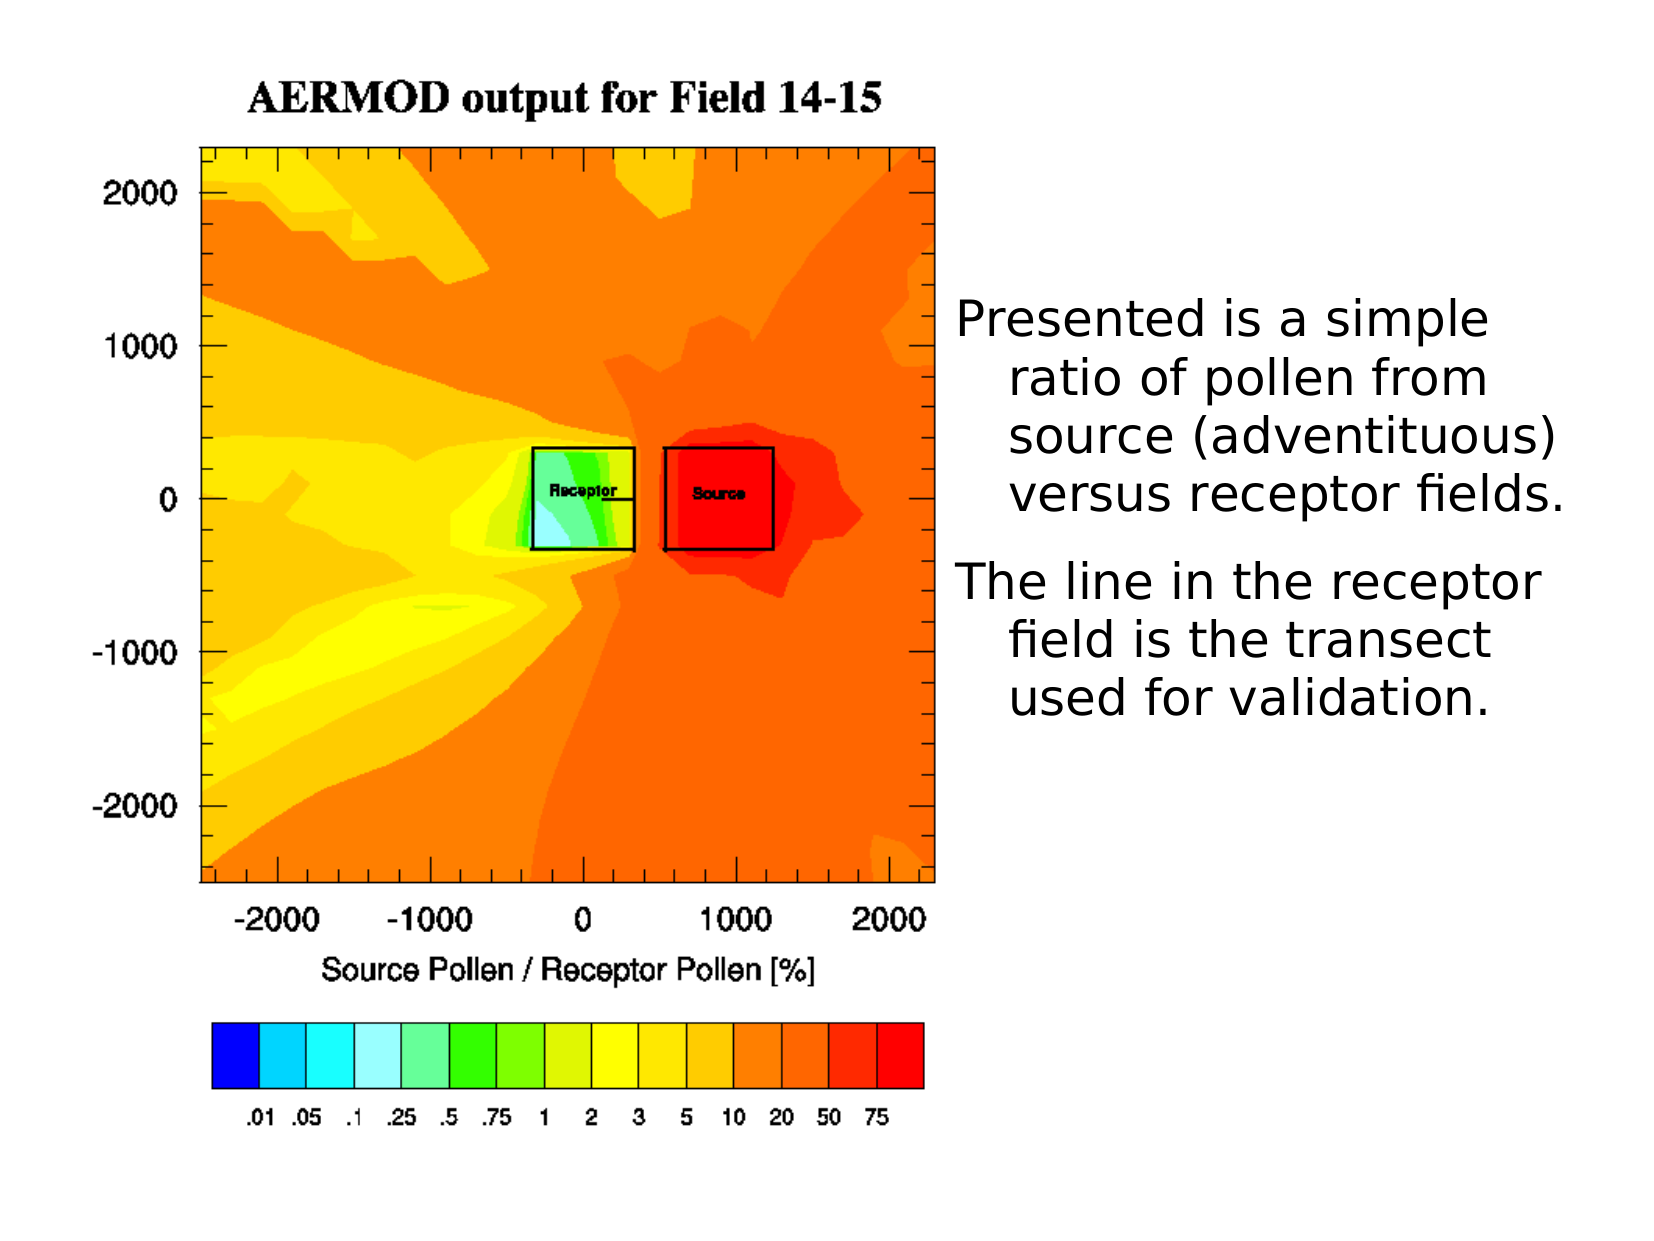

# Presented is a simple ratio of pollen from source (adventituous) versus receptor fields.
The line in the receptor field is the transect used for validation.